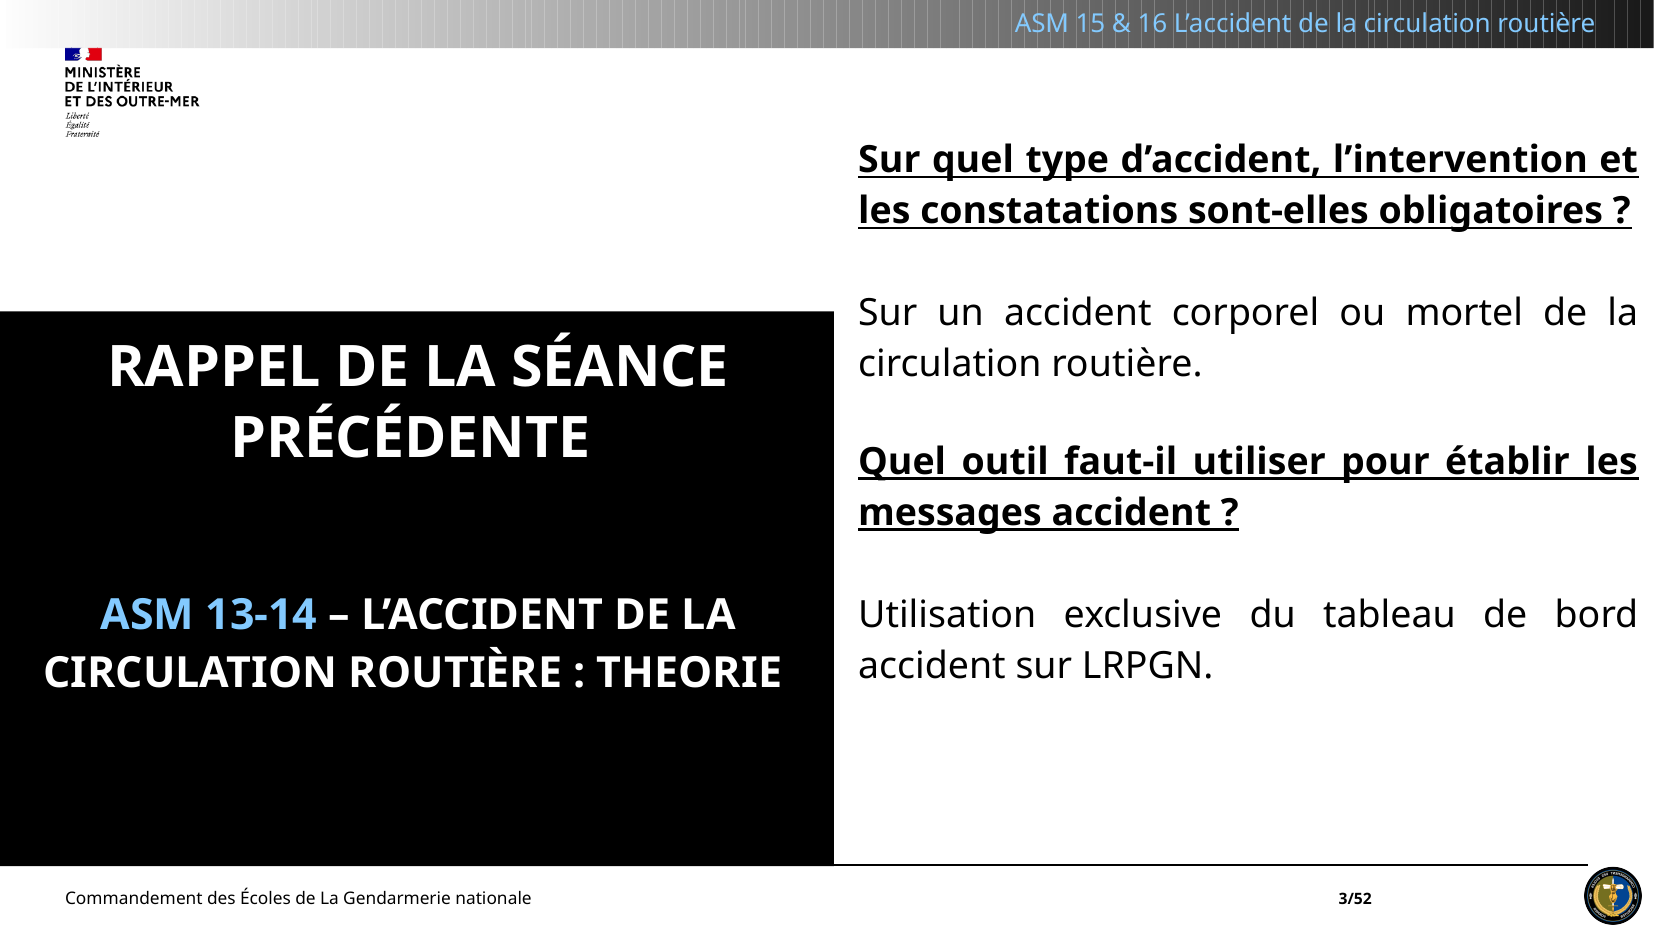

Sur quel type d’accident, l’intervention et les constatations sont-elles obligatoires ?
Sur un accident corporel ou mortel de la circulation routière.
Quel outil faut-il utiliser pour établir les messages accident ?
Utilisation exclusive du tableau de bord accident sur LRPGN.
# RAPPEL DE LA SÉANCE PRÉCÉDENTE
ASM 13-14 – L’ACCIDENT DE LA CIRCULATION ROUTIÈRE : THEORIE